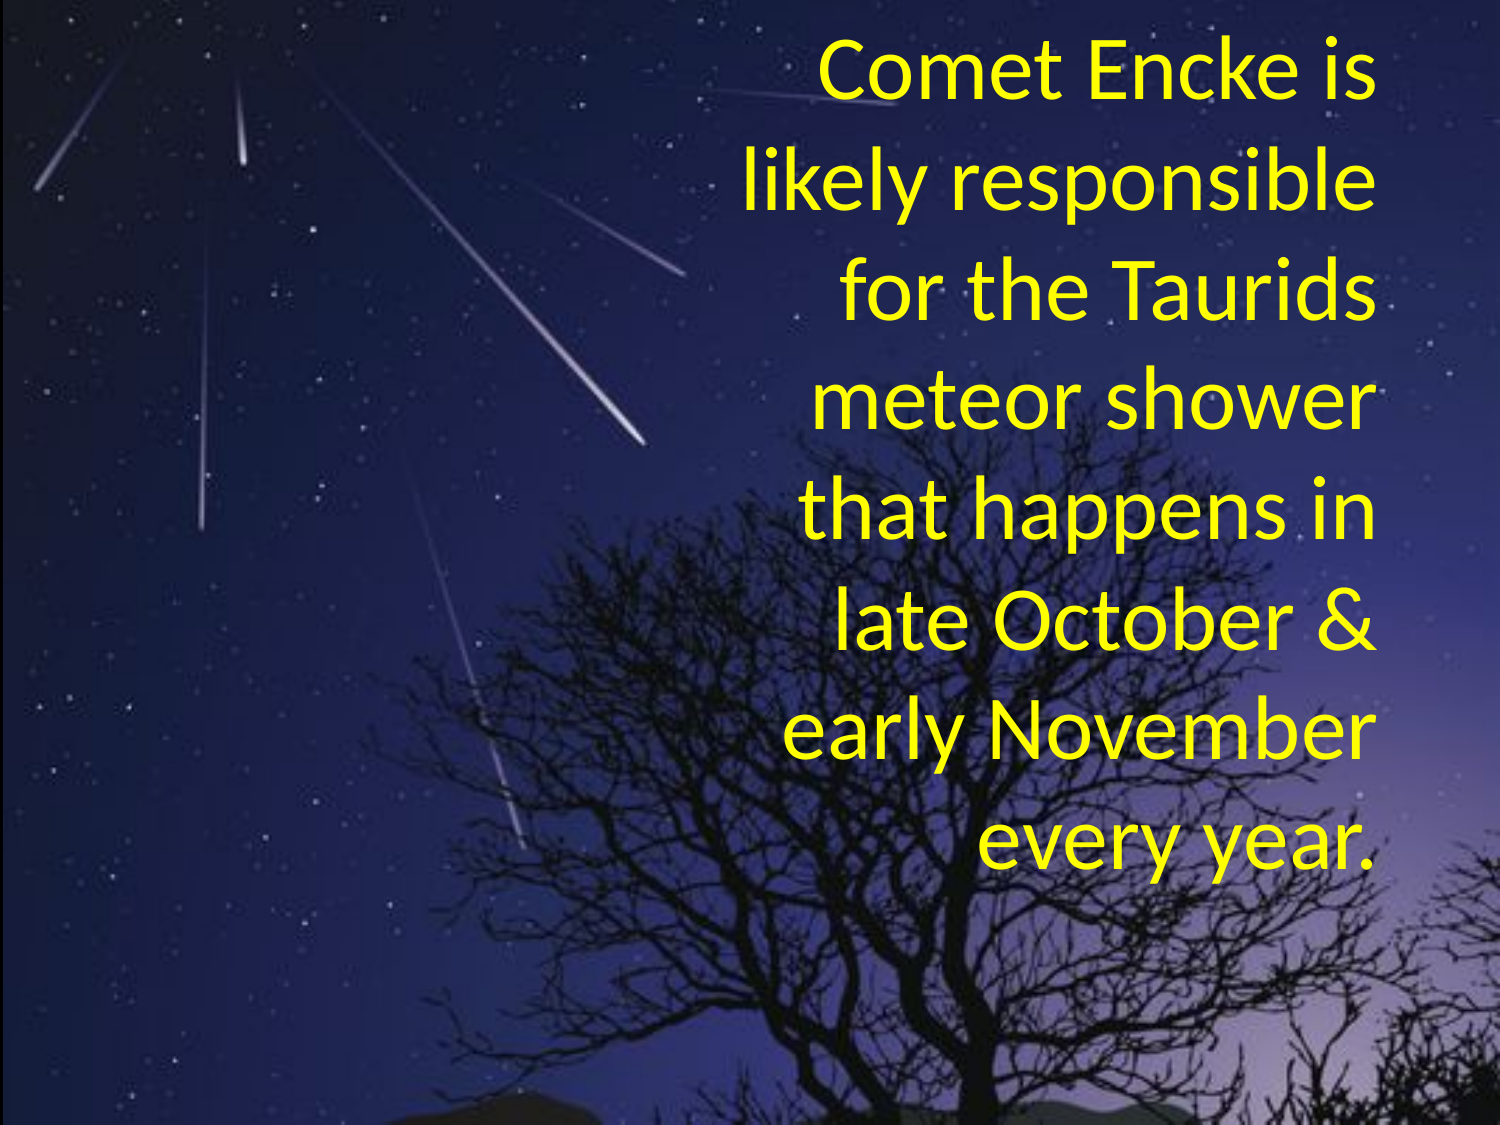

Comet Encke is likely responsible for the Taurids meteor shower that happens in late October & early November every year.